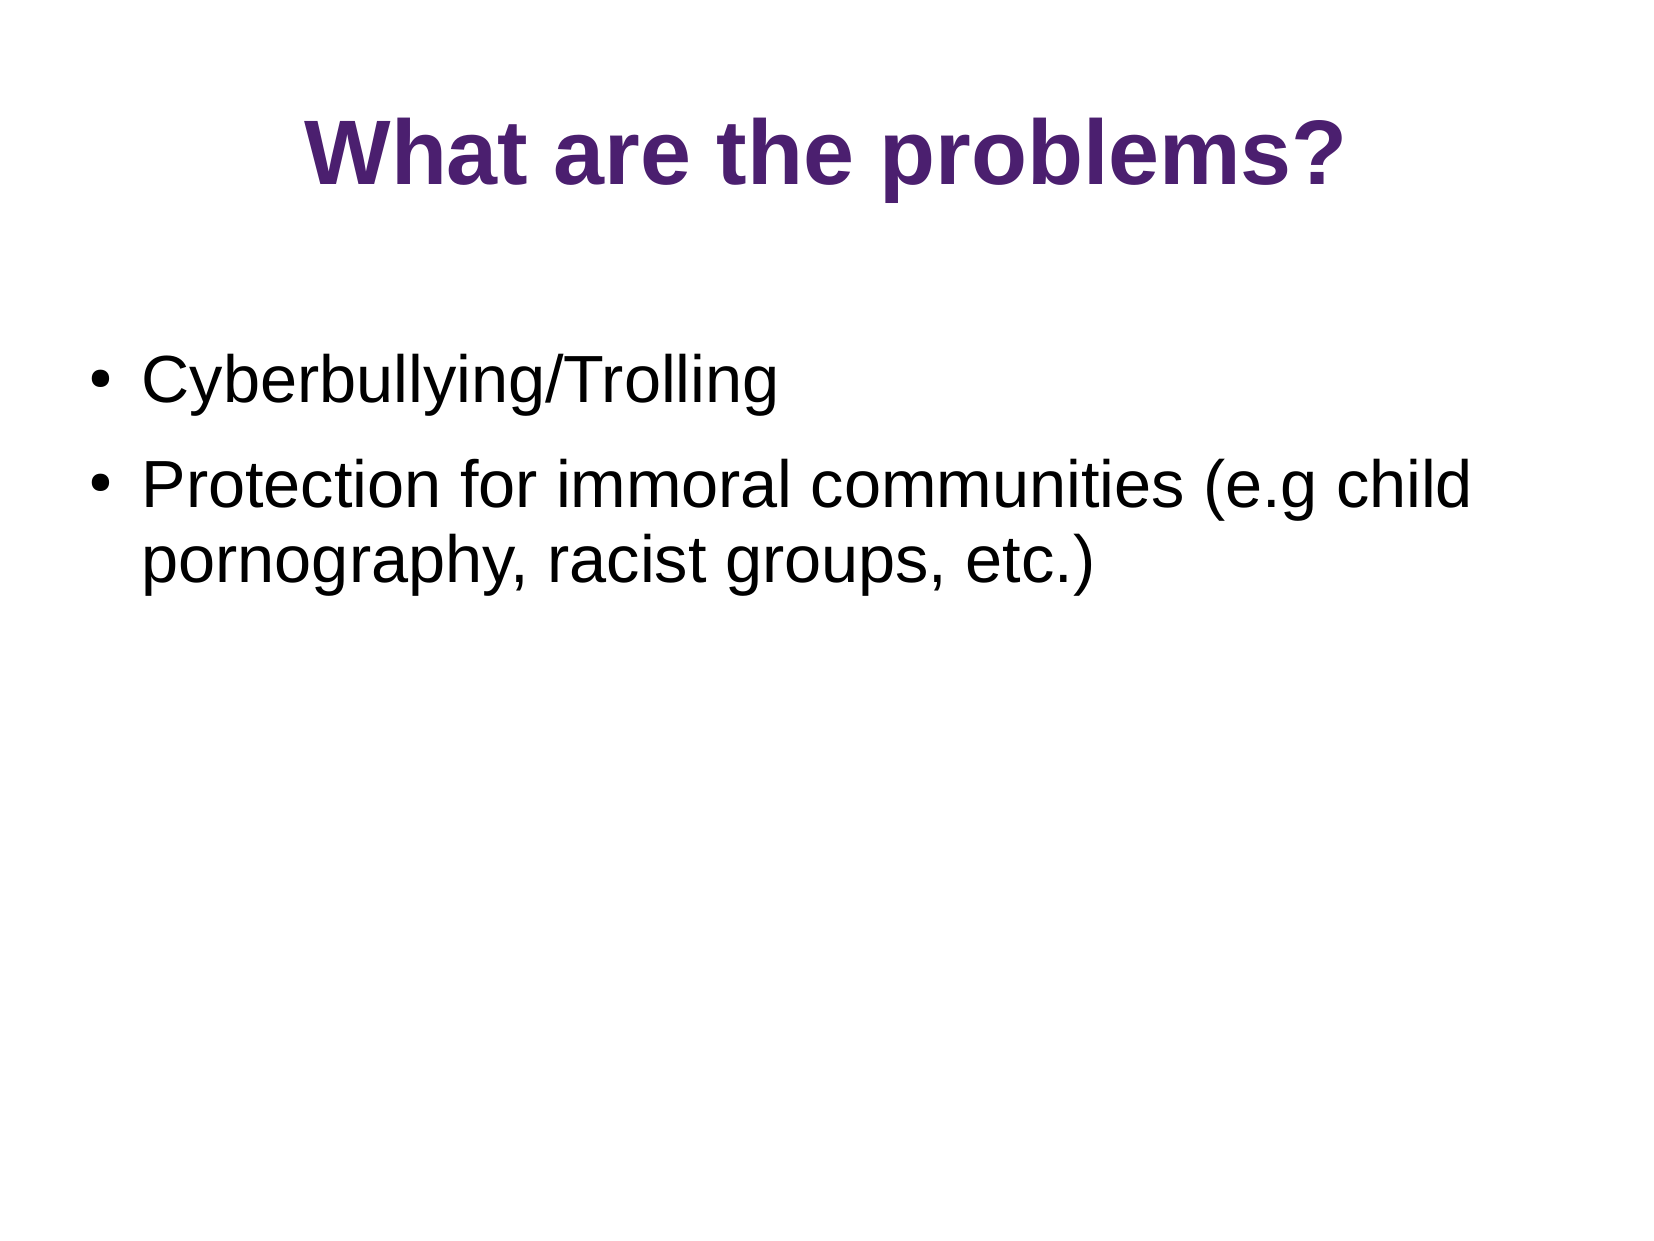

# What are the problems?
Cyberbullying/Trolling
Protection for immoral communities (e.g child pornography, racist groups, etc.)